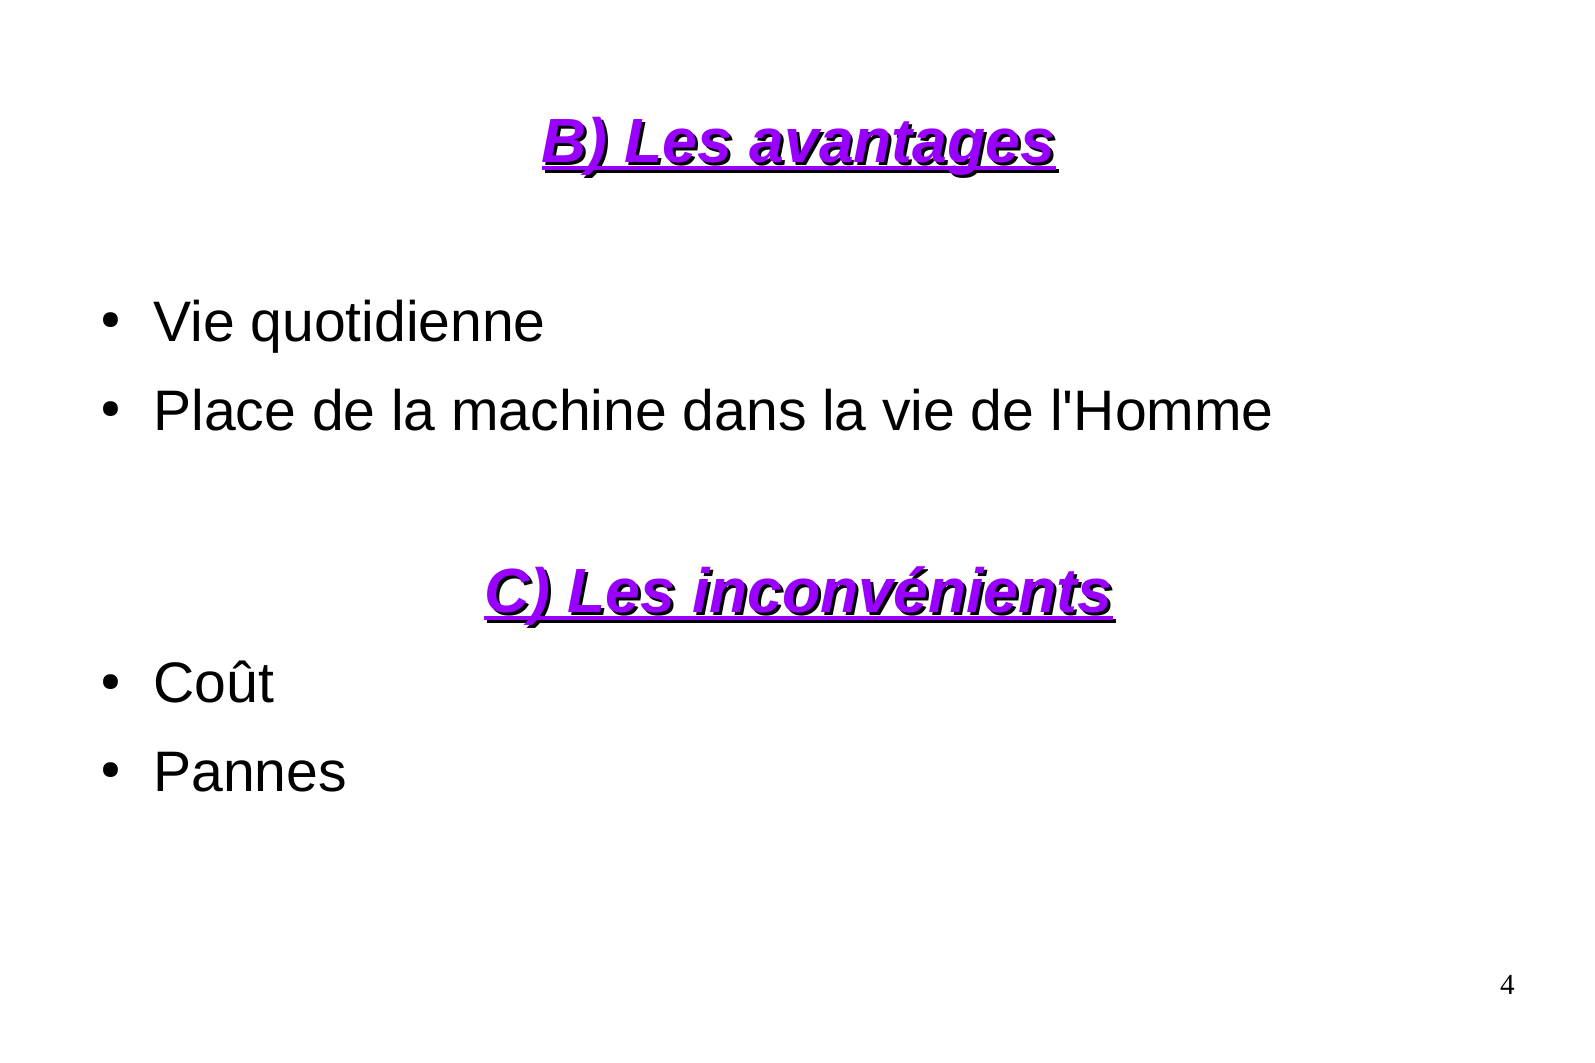

# B) Les avantages
Vie quotidienne
Place de la machine dans la vie de l'Homme
C) Les inconvénients
Coût
Pannes
4